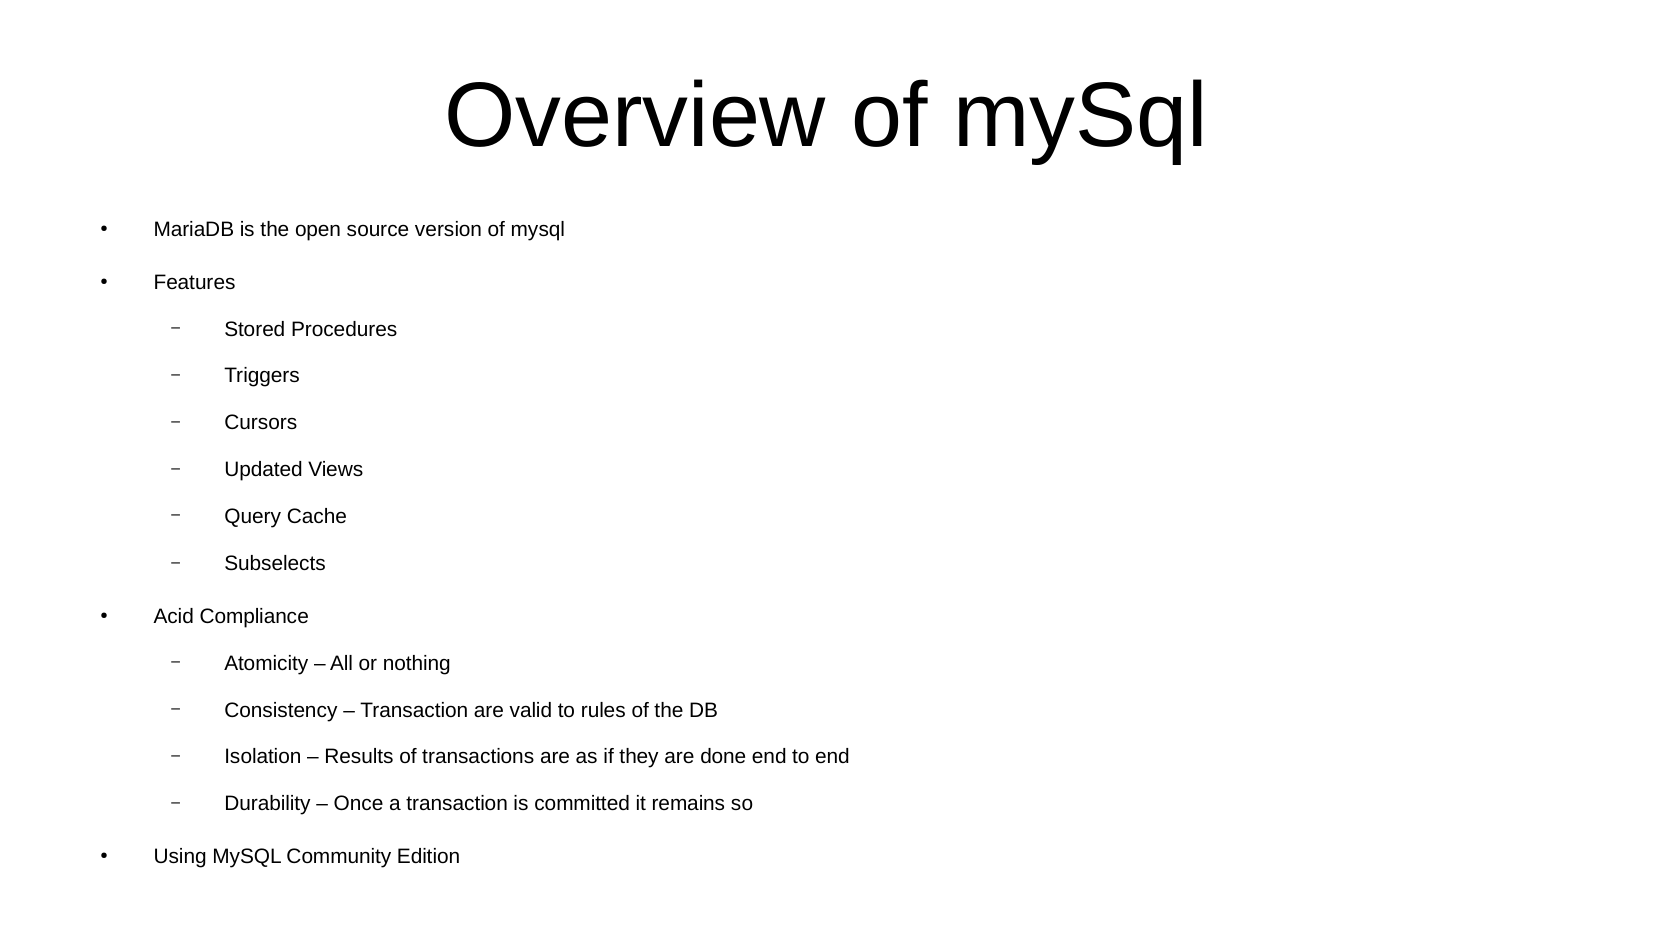

# Overview of mySql
MariaDB is the open source version of mysql
Features
Stored Procedures
Triggers
Cursors
Updated Views
Query Cache
Subselects
Acid Compliance
Atomicity – All or nothing
Consistency – Transaction are valid to rules of the DB
Isolation – Results of transactions are as if they are done end to end
Durability – Once a transaction is committed it remains so
Using MySQL Community Edition